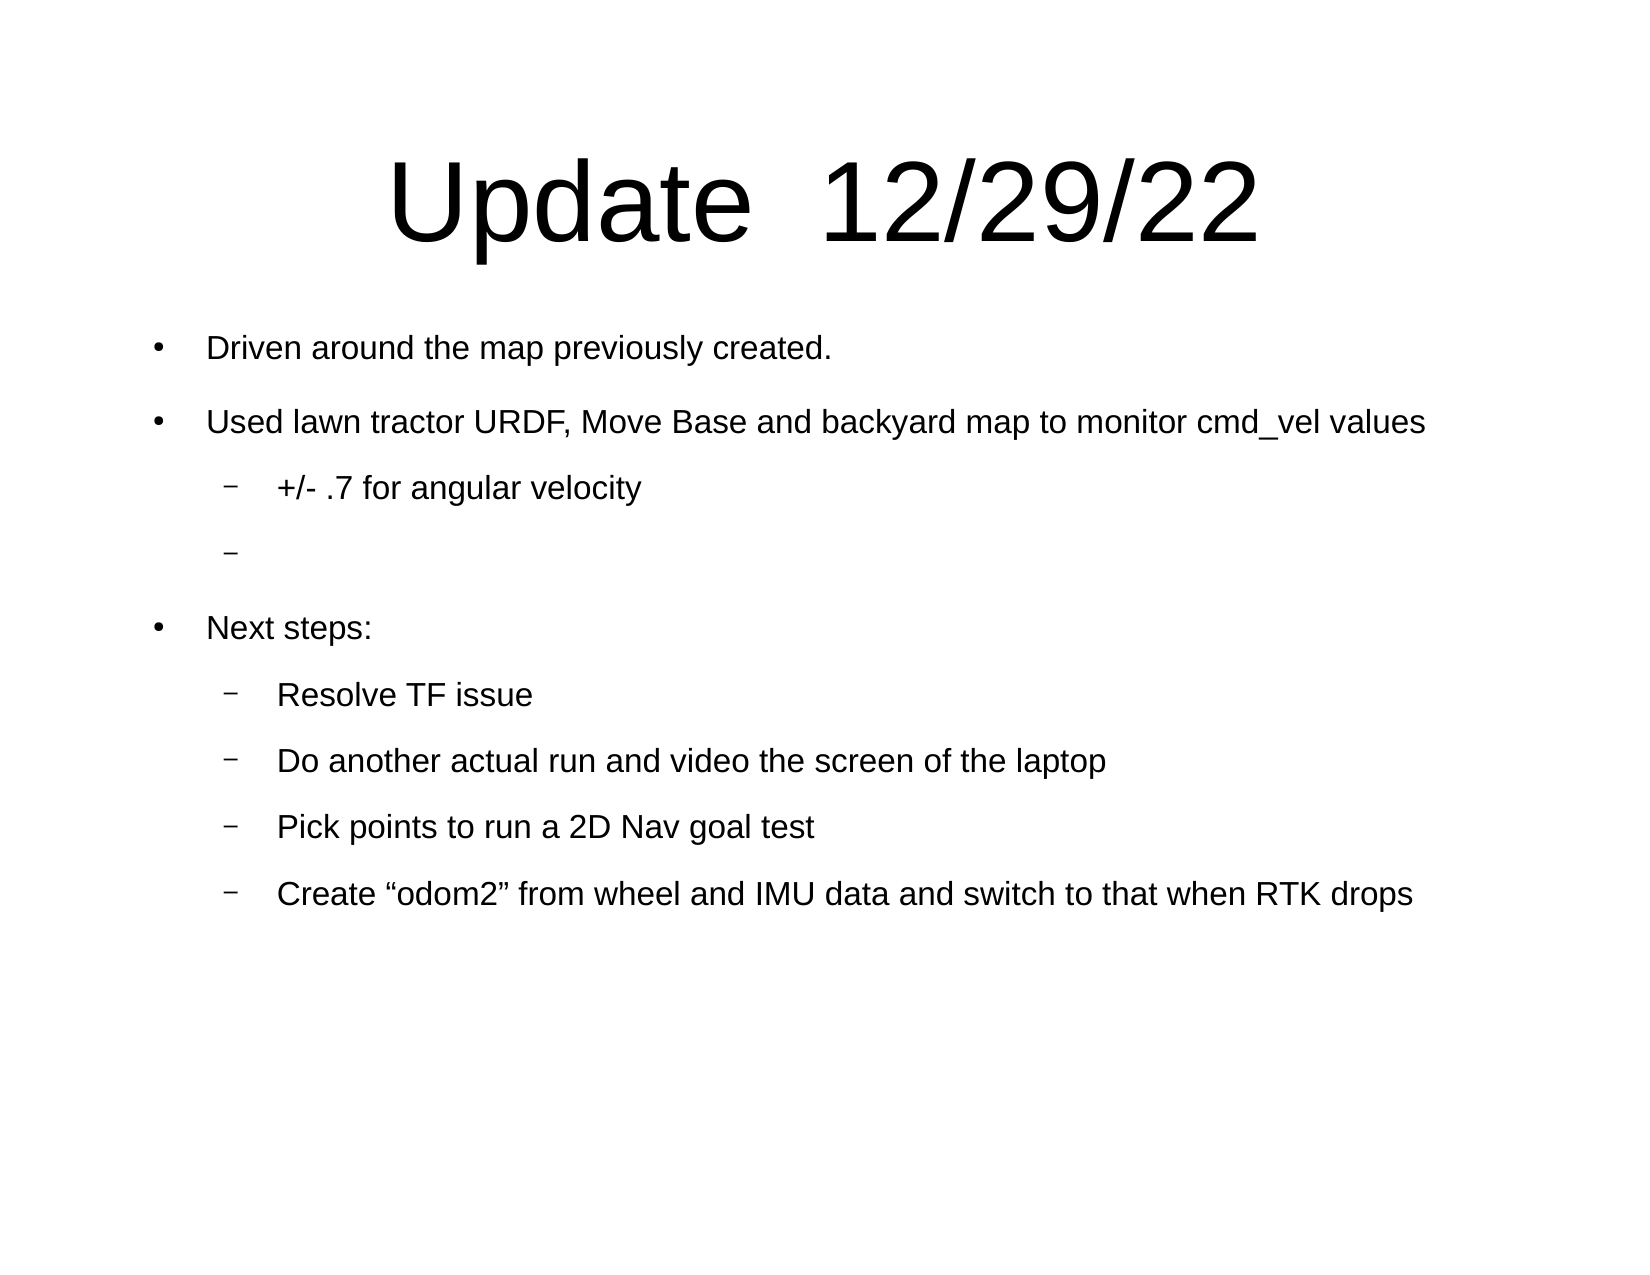

# Update 12/29/22
Driven around the map previously created.
Used lawn tractor URDF, Move Base and backyard map to monitor cmd_vel values
+/- .7 for angular velocity
Next steps:
Resolve TF issue
Do another actual run and video the screen of the laptop
Pick points to run a 2D Nav goal test
Create “odom2” from wheel and IMU data and switch to that when RTK drops